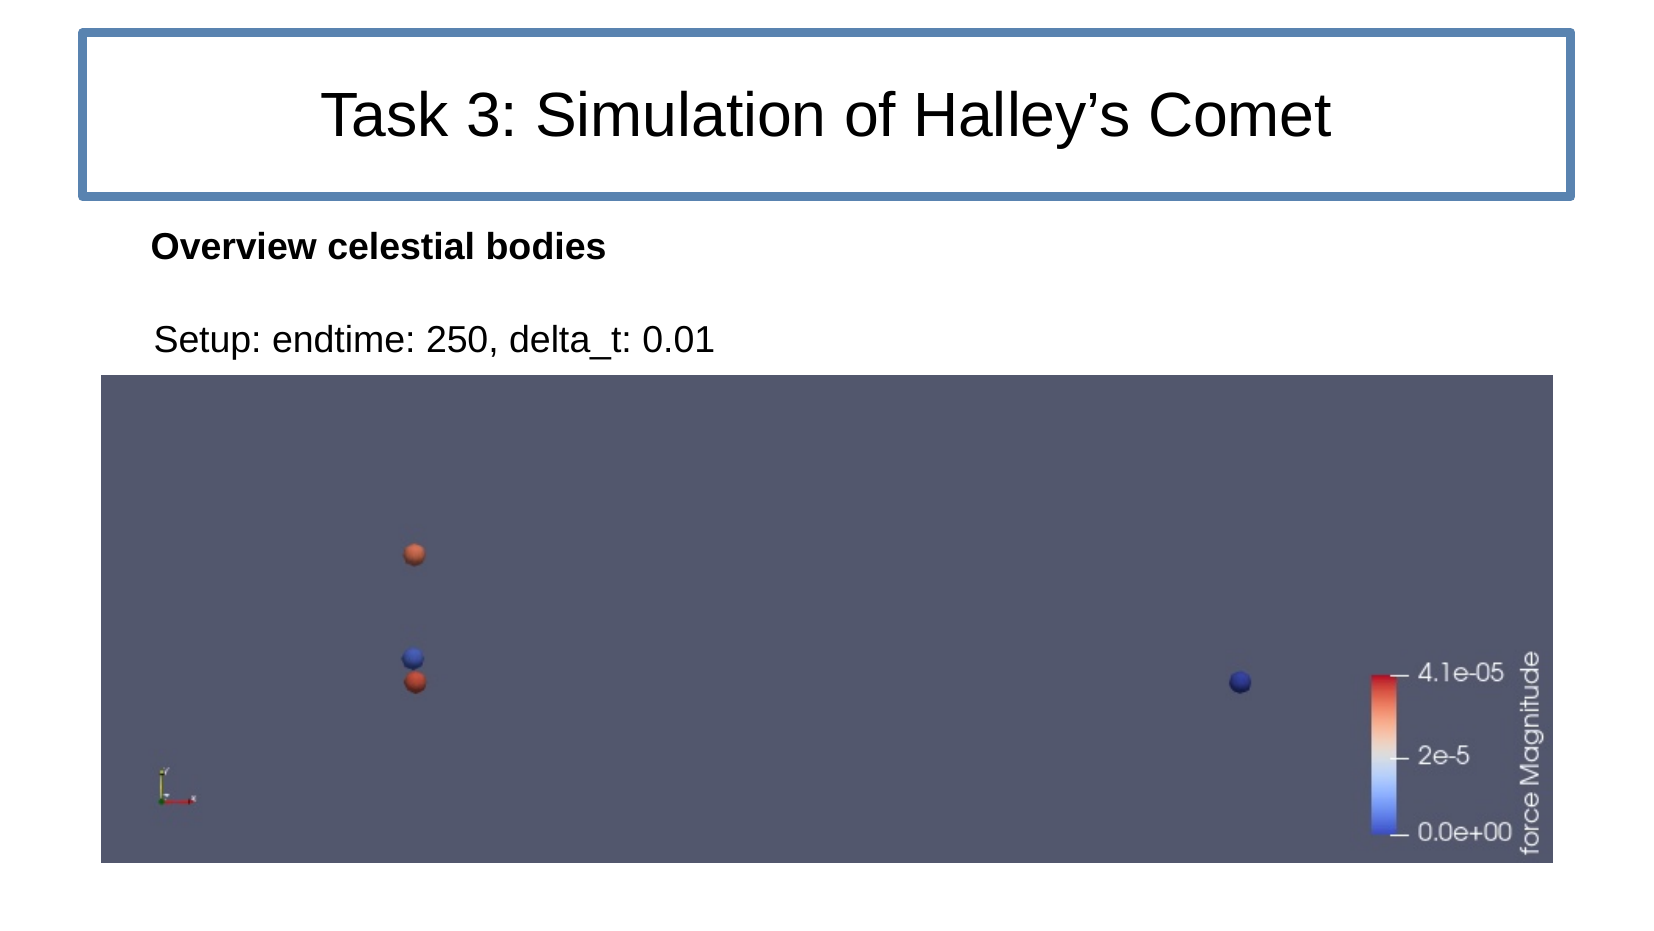

# Task 3: Simulation of Halley’s Comet
Overview celestial bodies
Setup: endtime: 250, delta_t: 0.01